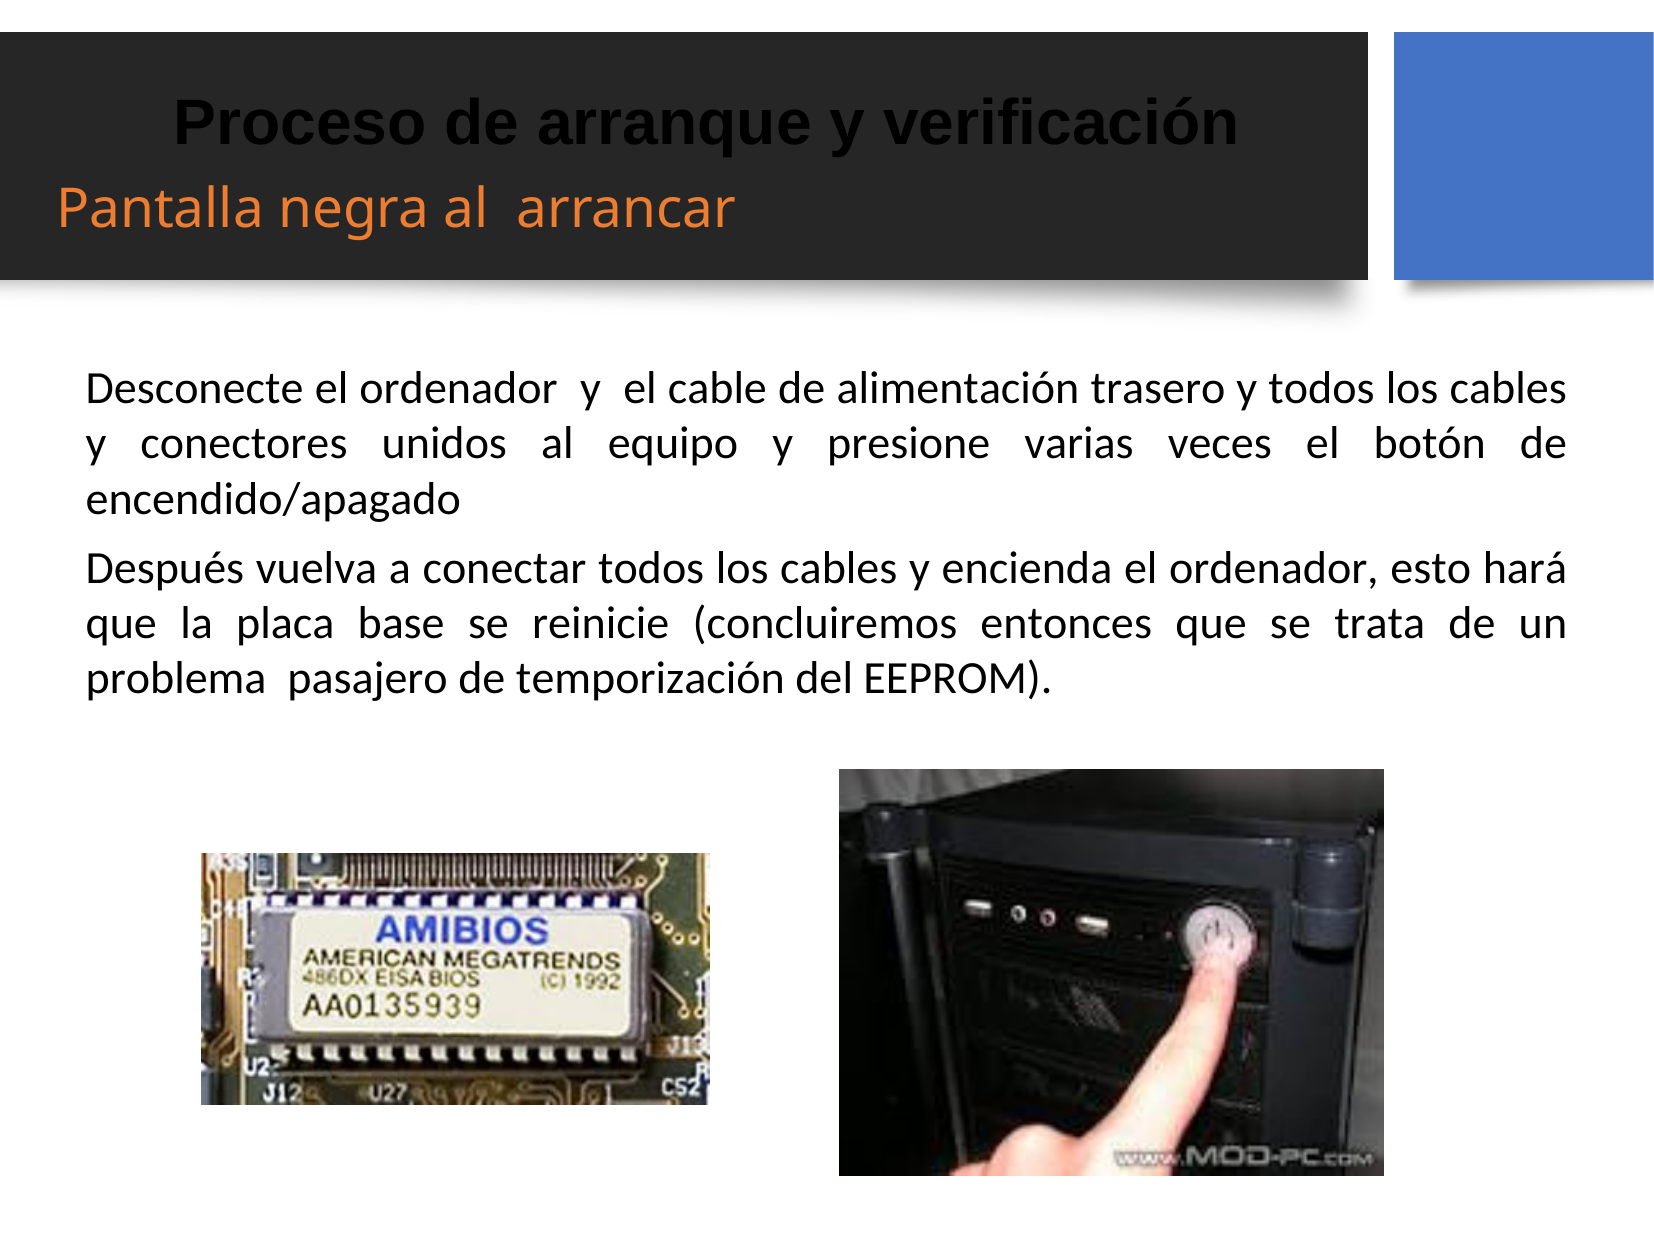

Proceso de arranque y verificación
Pantalla negra al arrancar
# Desconecte el ordenador y el cable de alimentación trasero y todos los cables y conectores unidos al equipo y presione varias veces el botón de encendido/apagado
Después vuelva a conectar todos los cables y encienda el ordenador, esto hará que la placa base se reinicie (concluiremos entonces que se trata de un problema pasajero de temporización del EEPROM).